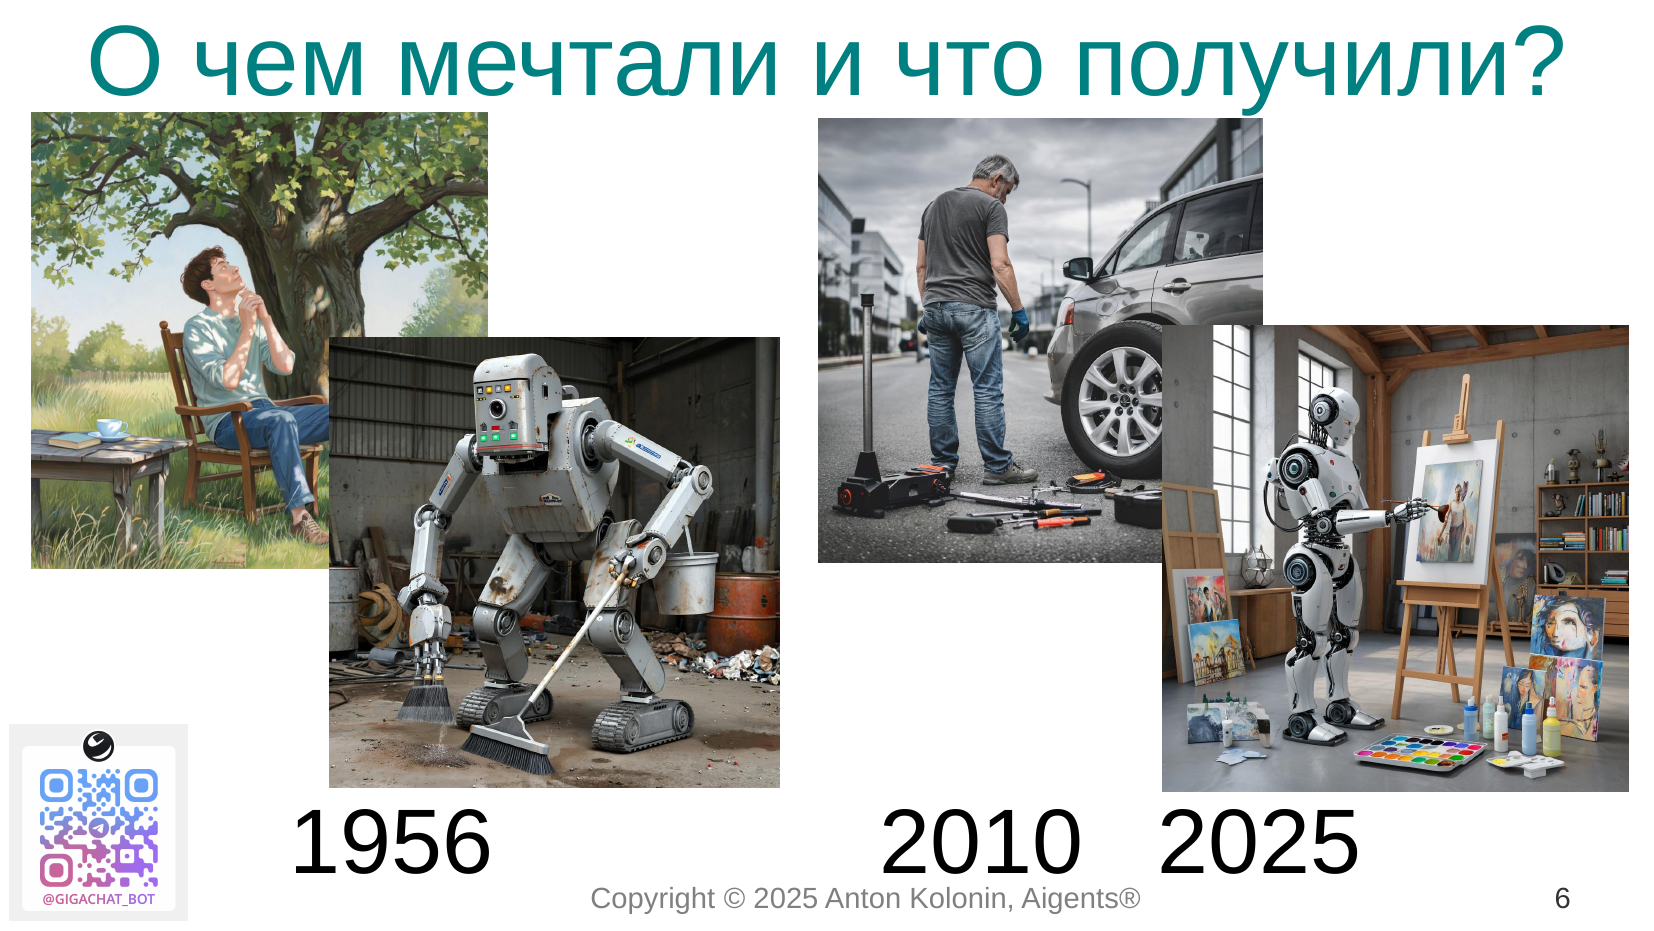

О чем мечтали и что получили?
1956
2010
2025
Copyright © 2025 Anton Kolonin, Aigents®
6